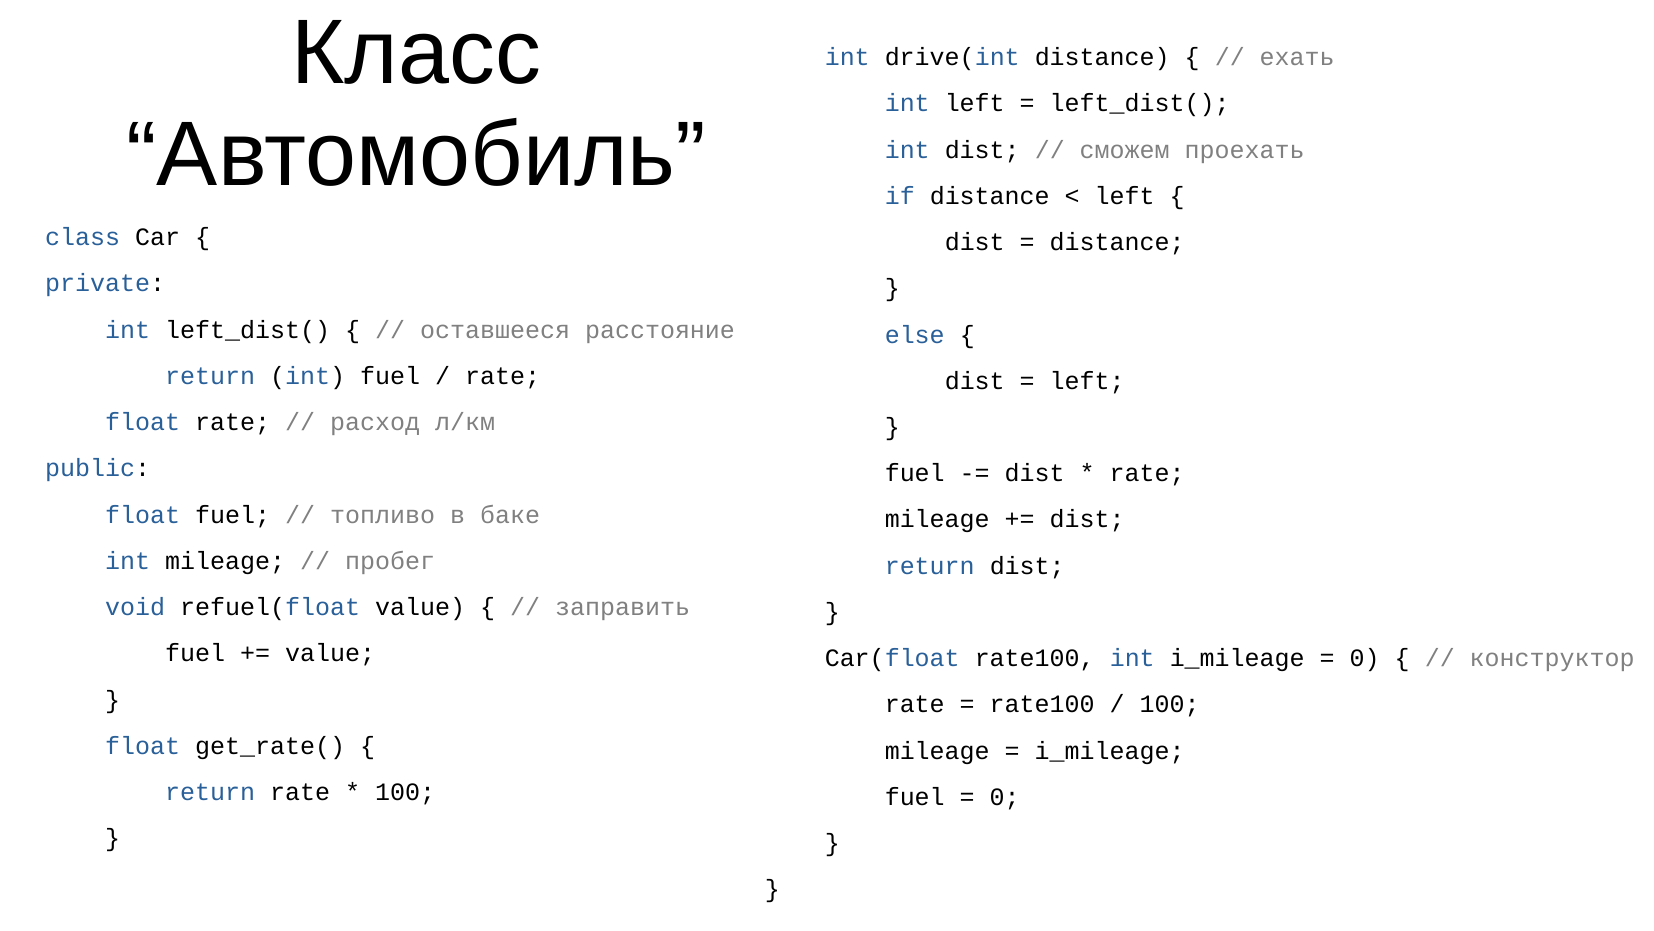

# Класс “Автомобиль”
 int drive(int distance) { // ехать
 int left = left_dist();
 int dist; // сможем проехать
 if distance < left {
 dist = distance;
 }
 else {
 dist = left;
 }
 fuel -= dist * rate;
 mileage += dist;
 return dist;
 }
 Car(float rate100, int i_mileage = 0) { // конструктор
 rate = rate100 / 100;
 mileage = i_mileage;
 fuel = 0;
 }
}
class Car {
private:
 int left_dist() { // оставшееся расстояние
 return (int) fuel / rate;
 float rate; // расход л/км
public:
 float fuel; // топливо в баке
 int mileage; // пробег
 void refuel(float value) { // заправить
 fuel += value;
 }
 float get_rate() {
 return rate * 100;
 }